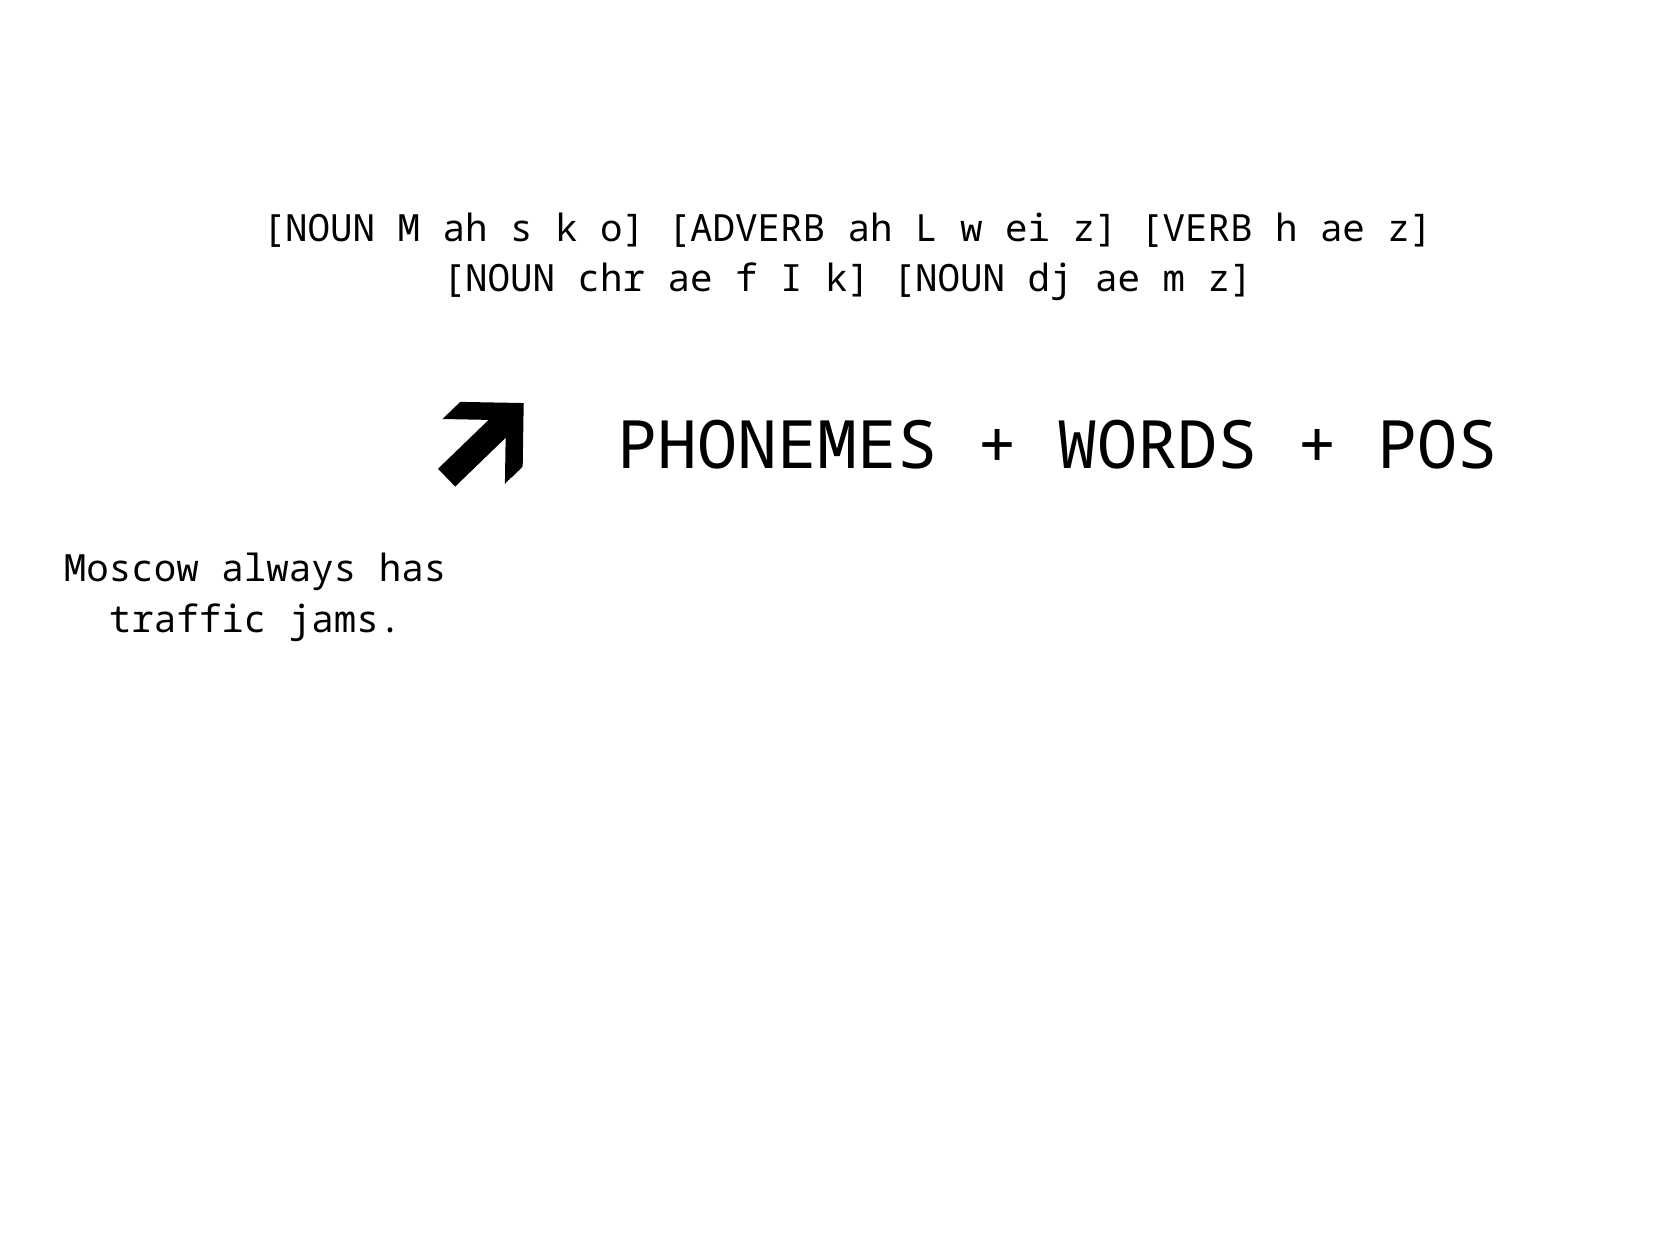

[NOUN M ah s k o] [ADVERB ah L w ei z] [VERB h ae z]
[NOUN chr ae f I k] [NOUN dj ae m z]
PHONEMES + WORDS + POS
# Moscow always has traffic jams.